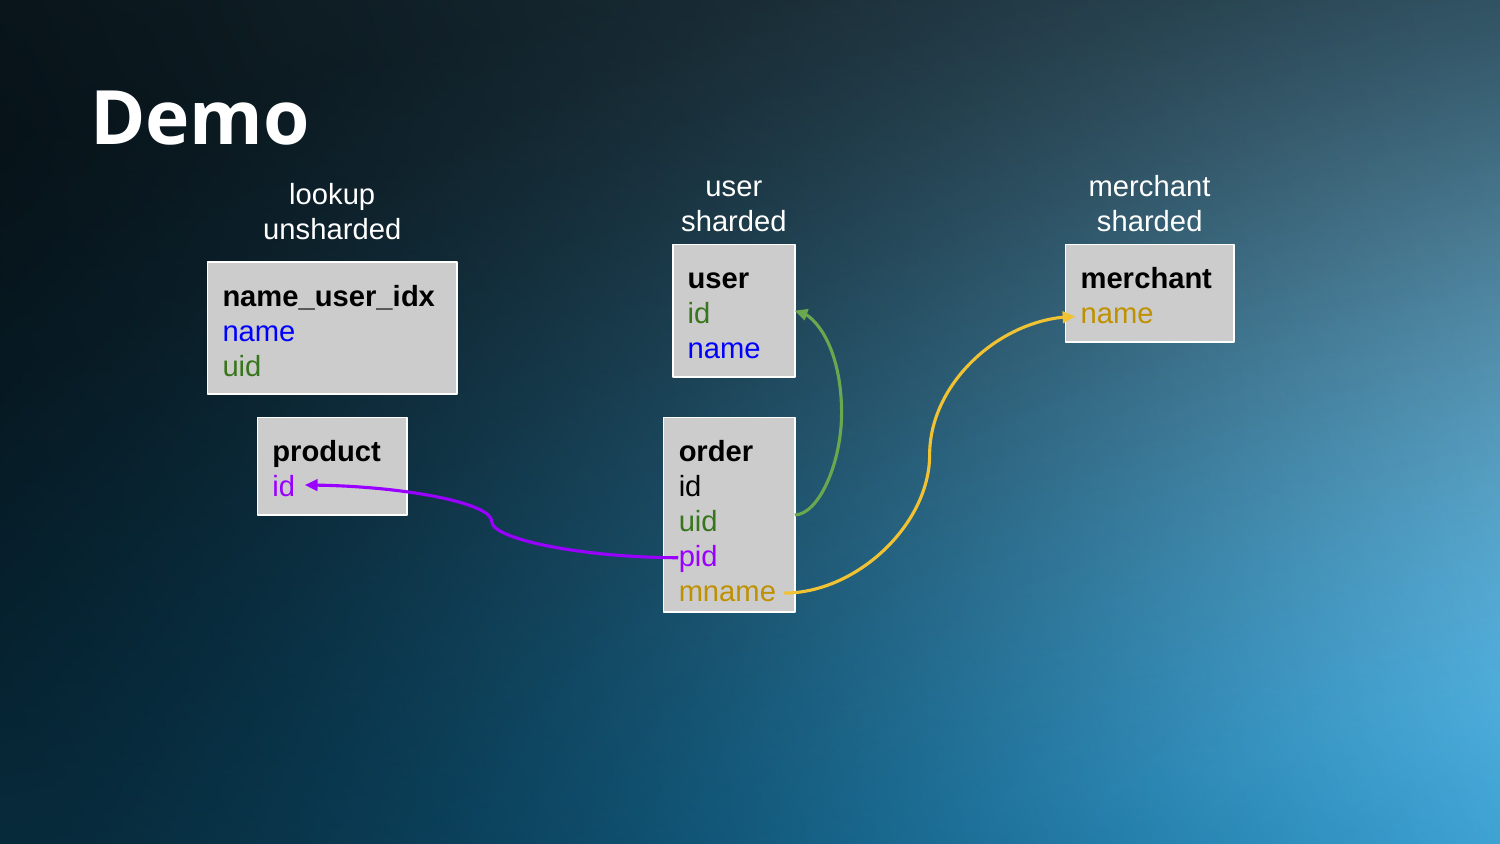

# Demo
user
sharded
merchant
sharded
lookup
unsharded
user
id
name
merchant
name
name_user_idx
name
uid
product
id
order
id
uid
pid
mname